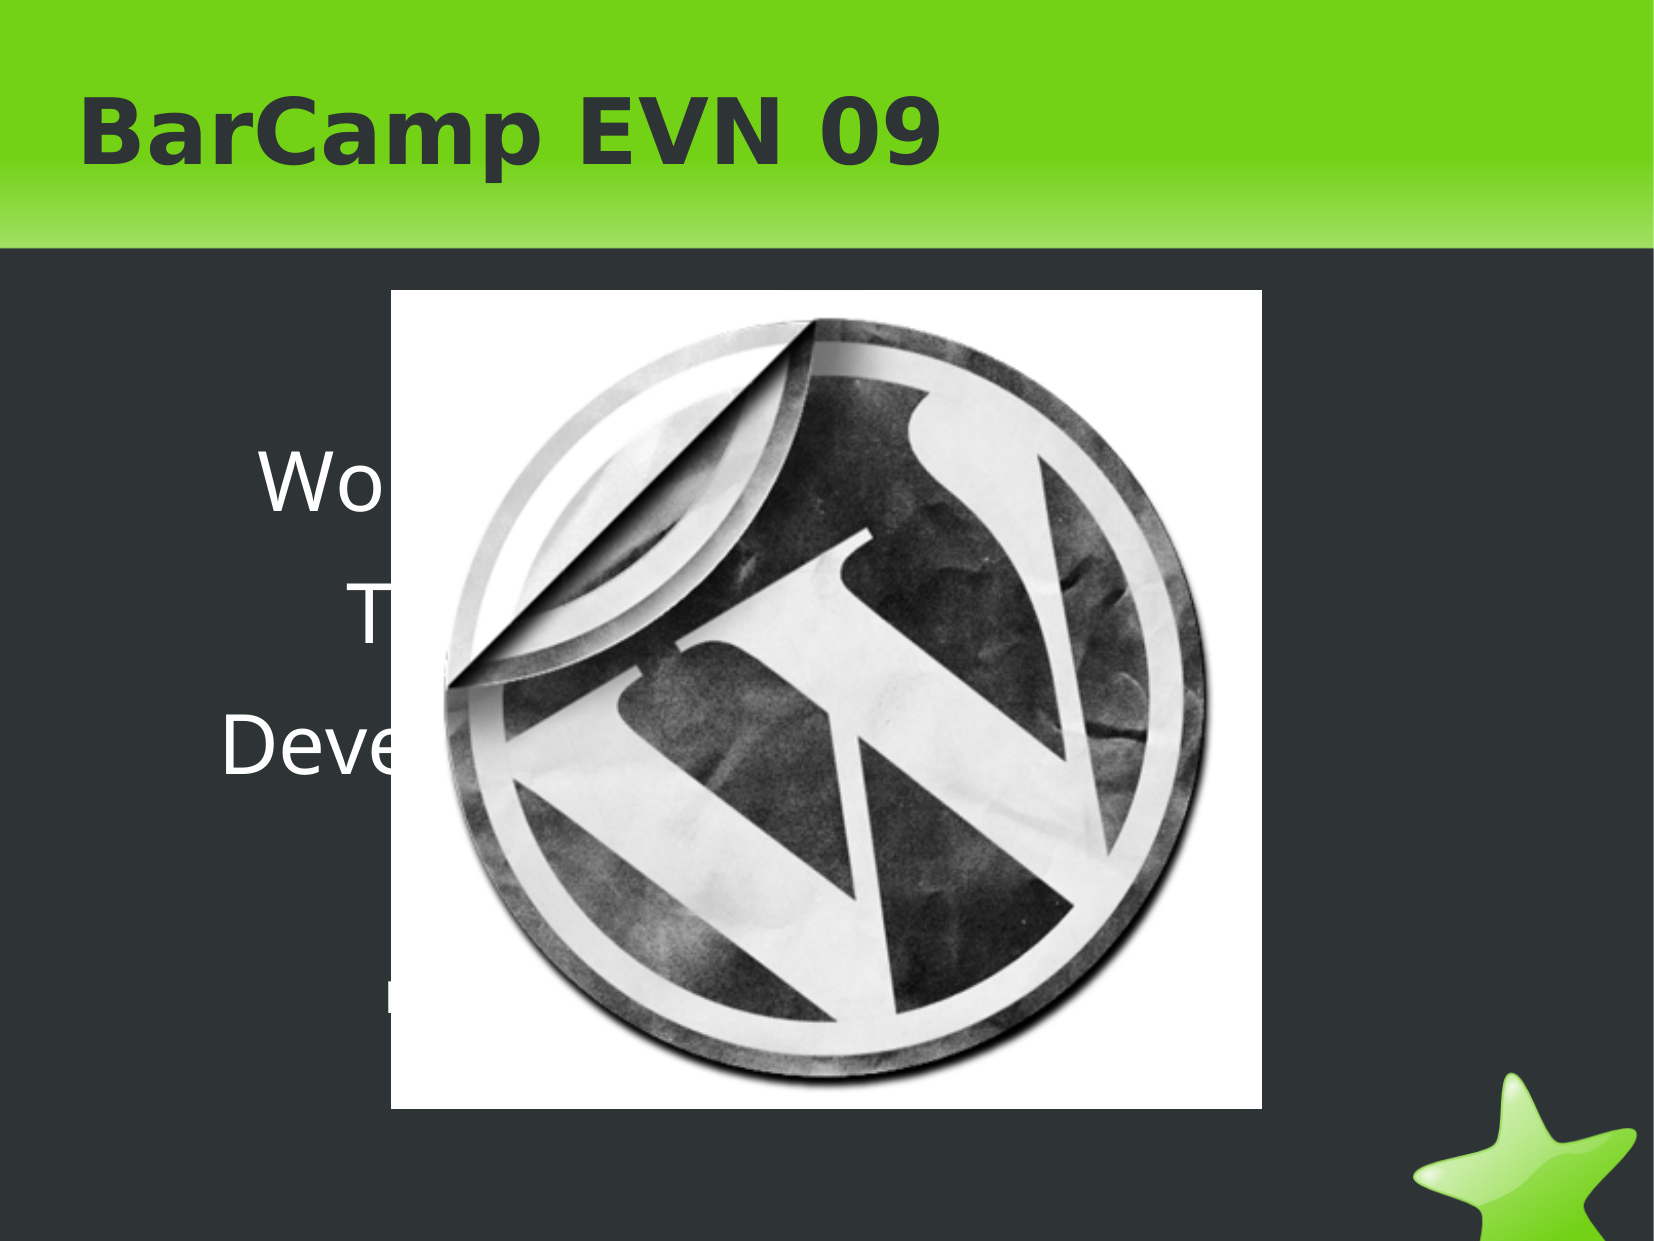

# BarCamp EVN 09
WordPress
Theme
Development
by mk.am